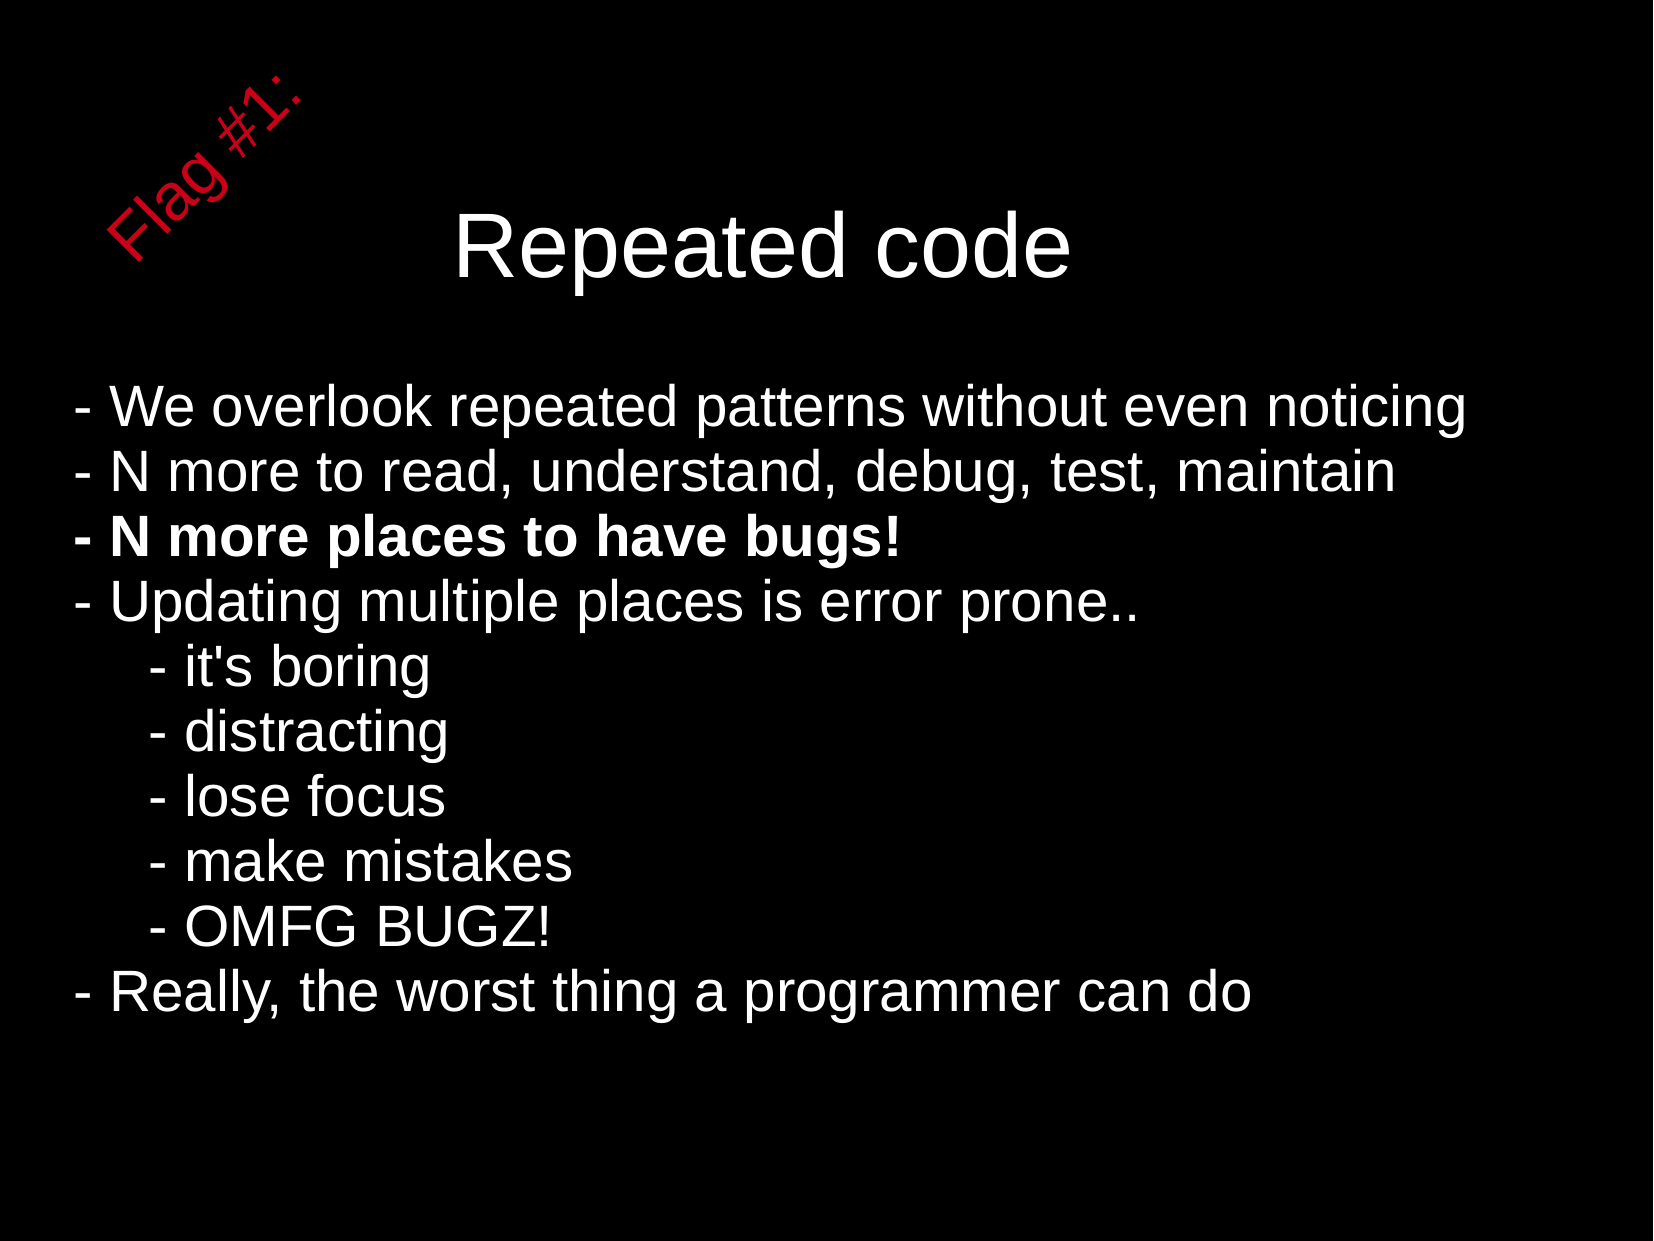

Flag #1:
Repeated code
- We overlook repeated patterns without even noticing
- N more to read, understand, debug, test, maintain
- N more places to have bugs!
- Updating multiple places is error prone..
	- it's boring
	- distracting
	- lose focus
	- make mistakes
	- OMFG BUGZ!
- Really, the worst thing a programmer can do